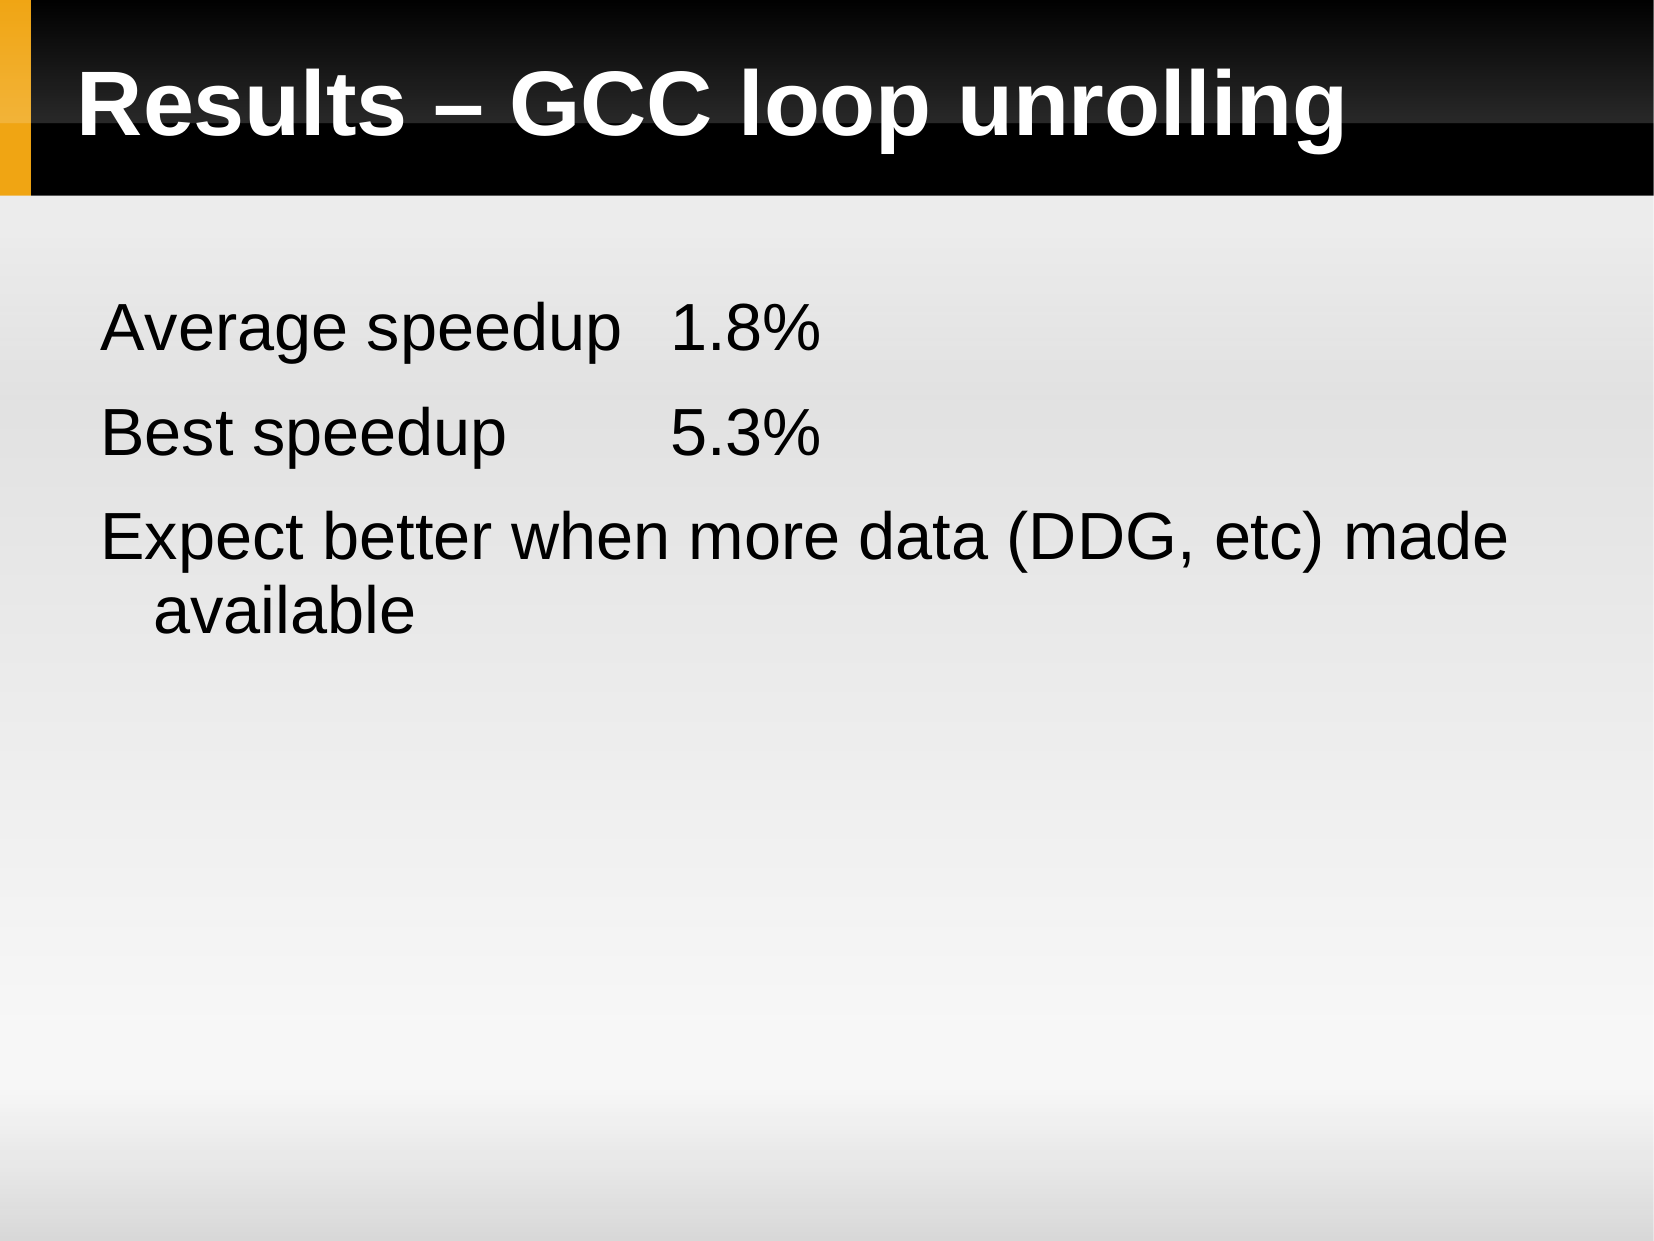

# Results – GCC loop unrolling
Average speedup 	1.8%
Best speedup	 		5.3%
Expect better when more data (DDG, etc) made available